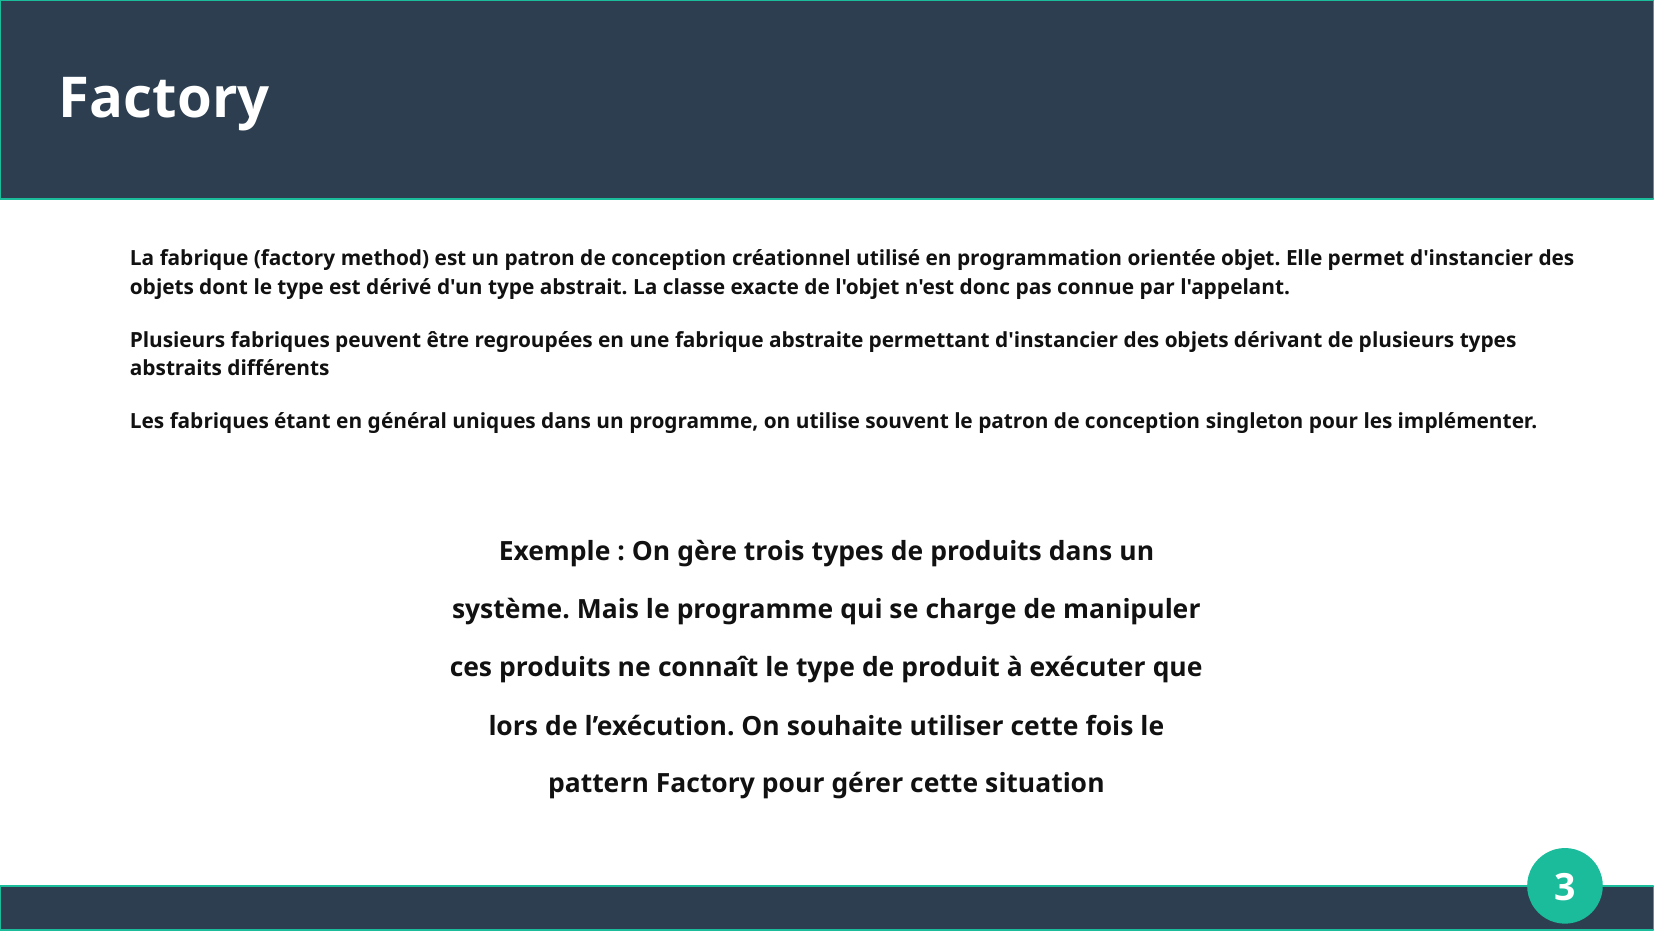

# Factory
La fabrique (factory method) est un patron de conception créationnel utilisé en programmation orientée objet. Elle permet d'instancier des objets dont le type est dérivé d'un type abstrait. La classe exacte de l'objet n'est donc pas connue par l'appelant.
Plusieurs fabriques peuvent être regroupées en une fabrique abstraite permettant d'instancier des objets dérivant de plusieurs types abstraits différents
Les fabriques étant en général uniques dans un programme, on utilise souvent le patron de conception singleton pour les implémenter.
Exemple : On gère trois types de produits dans un
système. Mais le programme qui se charge de manipuler
ces produits ne connaît le type de produit à exécuter que
lors de l’exécution. On souhaite utiliser cette fois le
pattern Factory pour gérer cette situation
3